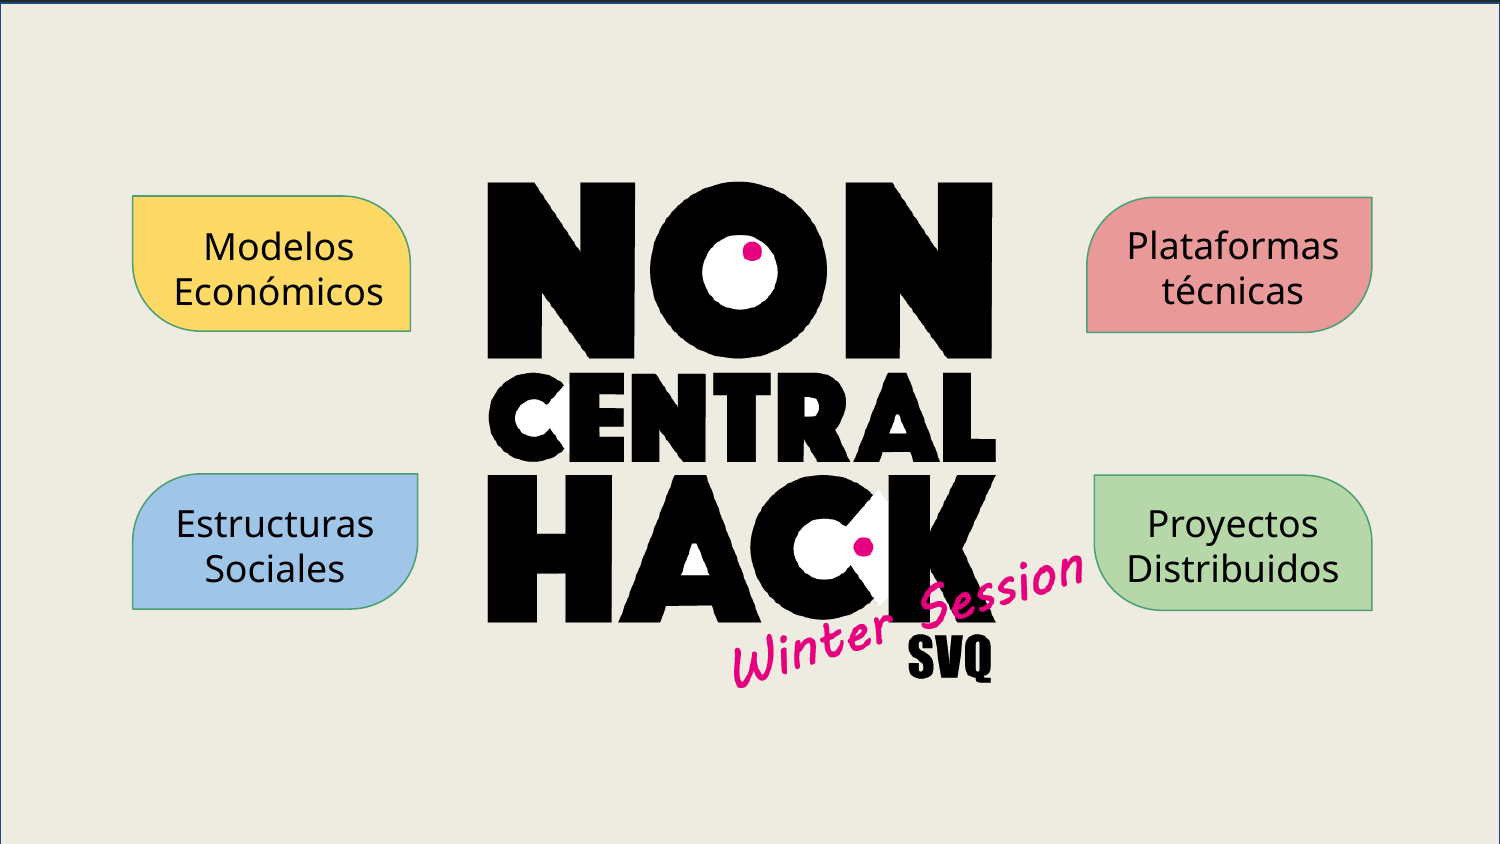

Plataformas técnicas
Modelos Económicos
Proyectos Distribuidos
Estructuras Sociales